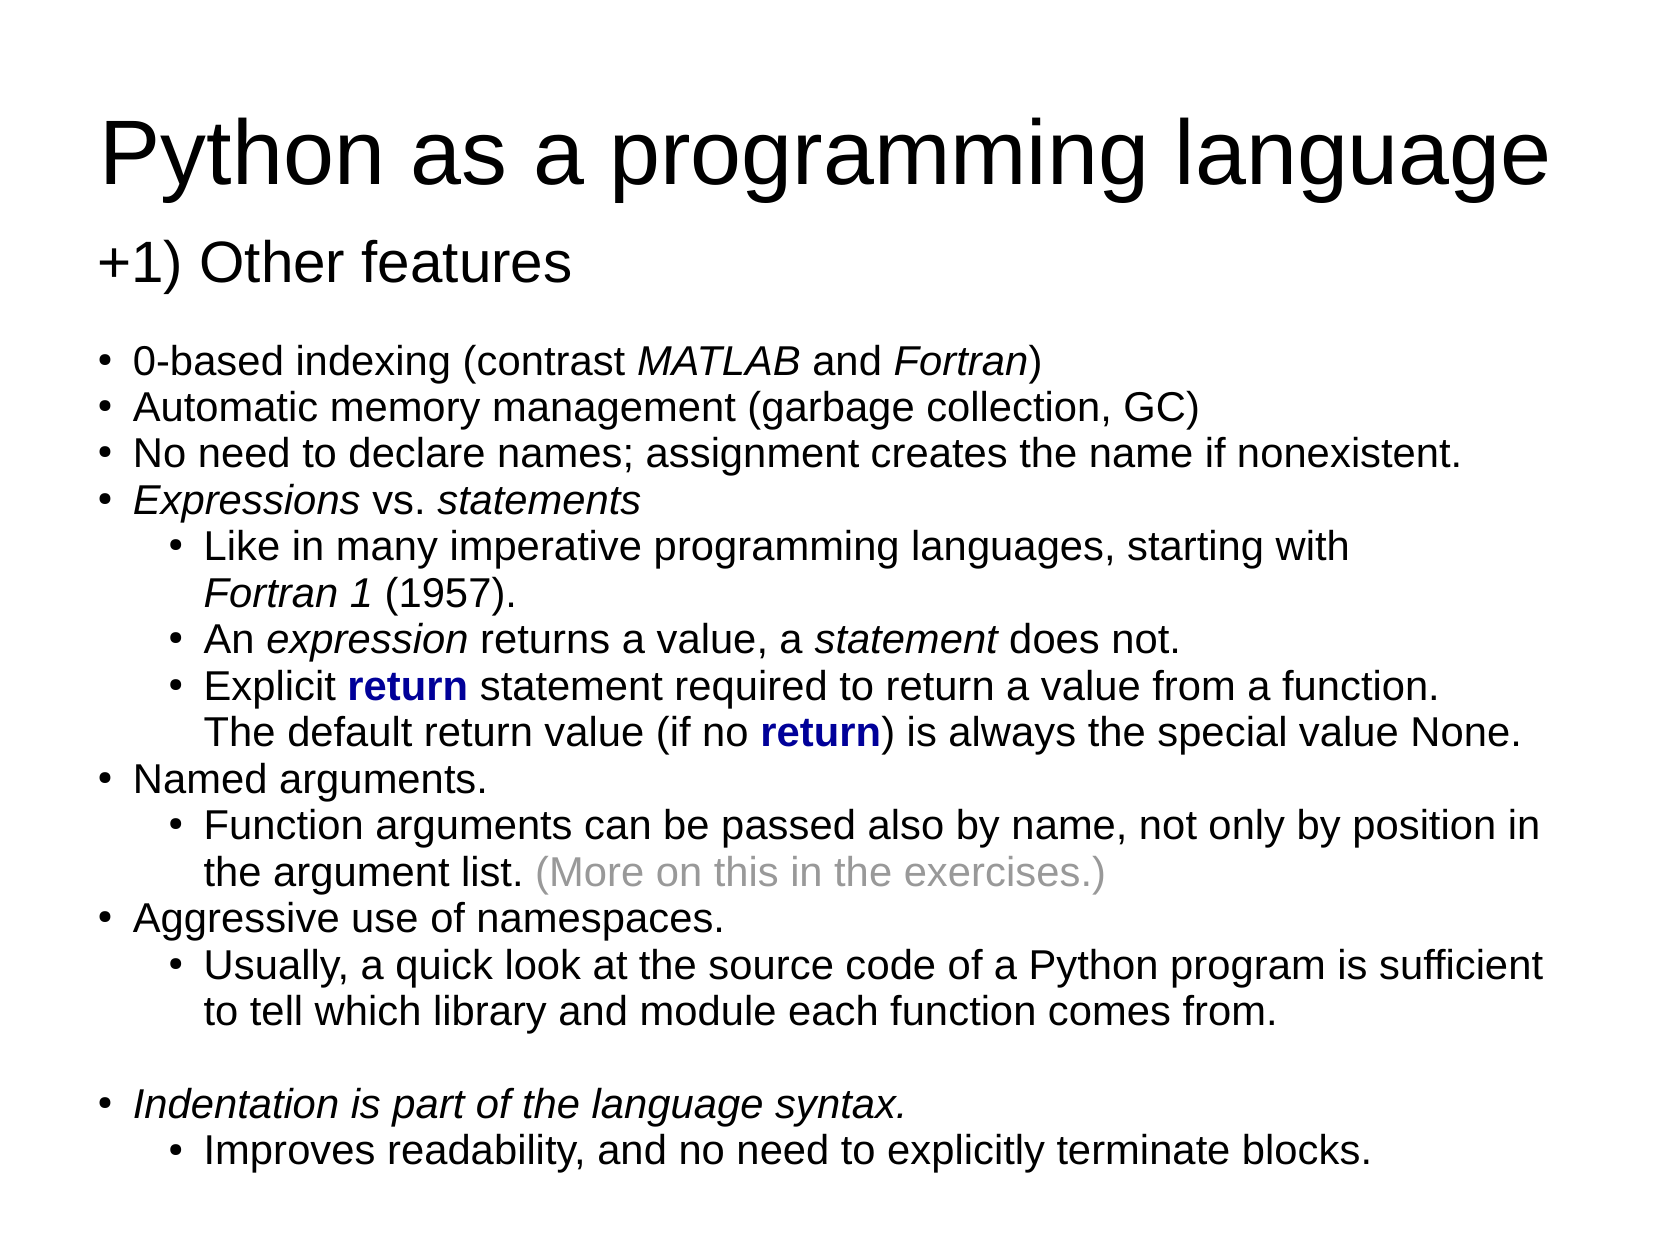

# Python as a programming language
+1) Other features
0-based indexing (contrast MATLAB and Fortran)
Automatic memory management (garbage collection, GC)
No need to declare names; assignment creates the name if nonexistent.
Expressions vs. statements
Like in many imperative programming languages, starting with
Fortran 1 (1957).
An expression returns a value, a statement does not.
Explicit return statement required to return a value from a function.
The default return value (if no return) is always the special value None.
Named arguments.
Function arguments can be passed also by name, not only by position in the argument list. (More on this in the exercises.)
Aggressive use of namespaces.
Usually, a quick look at the source code of a Python program is sufficient to tell which library and module each function comes from.
Indentation is part of the language syntax.
Improves readability, and no need to explicitly terminate blocks.